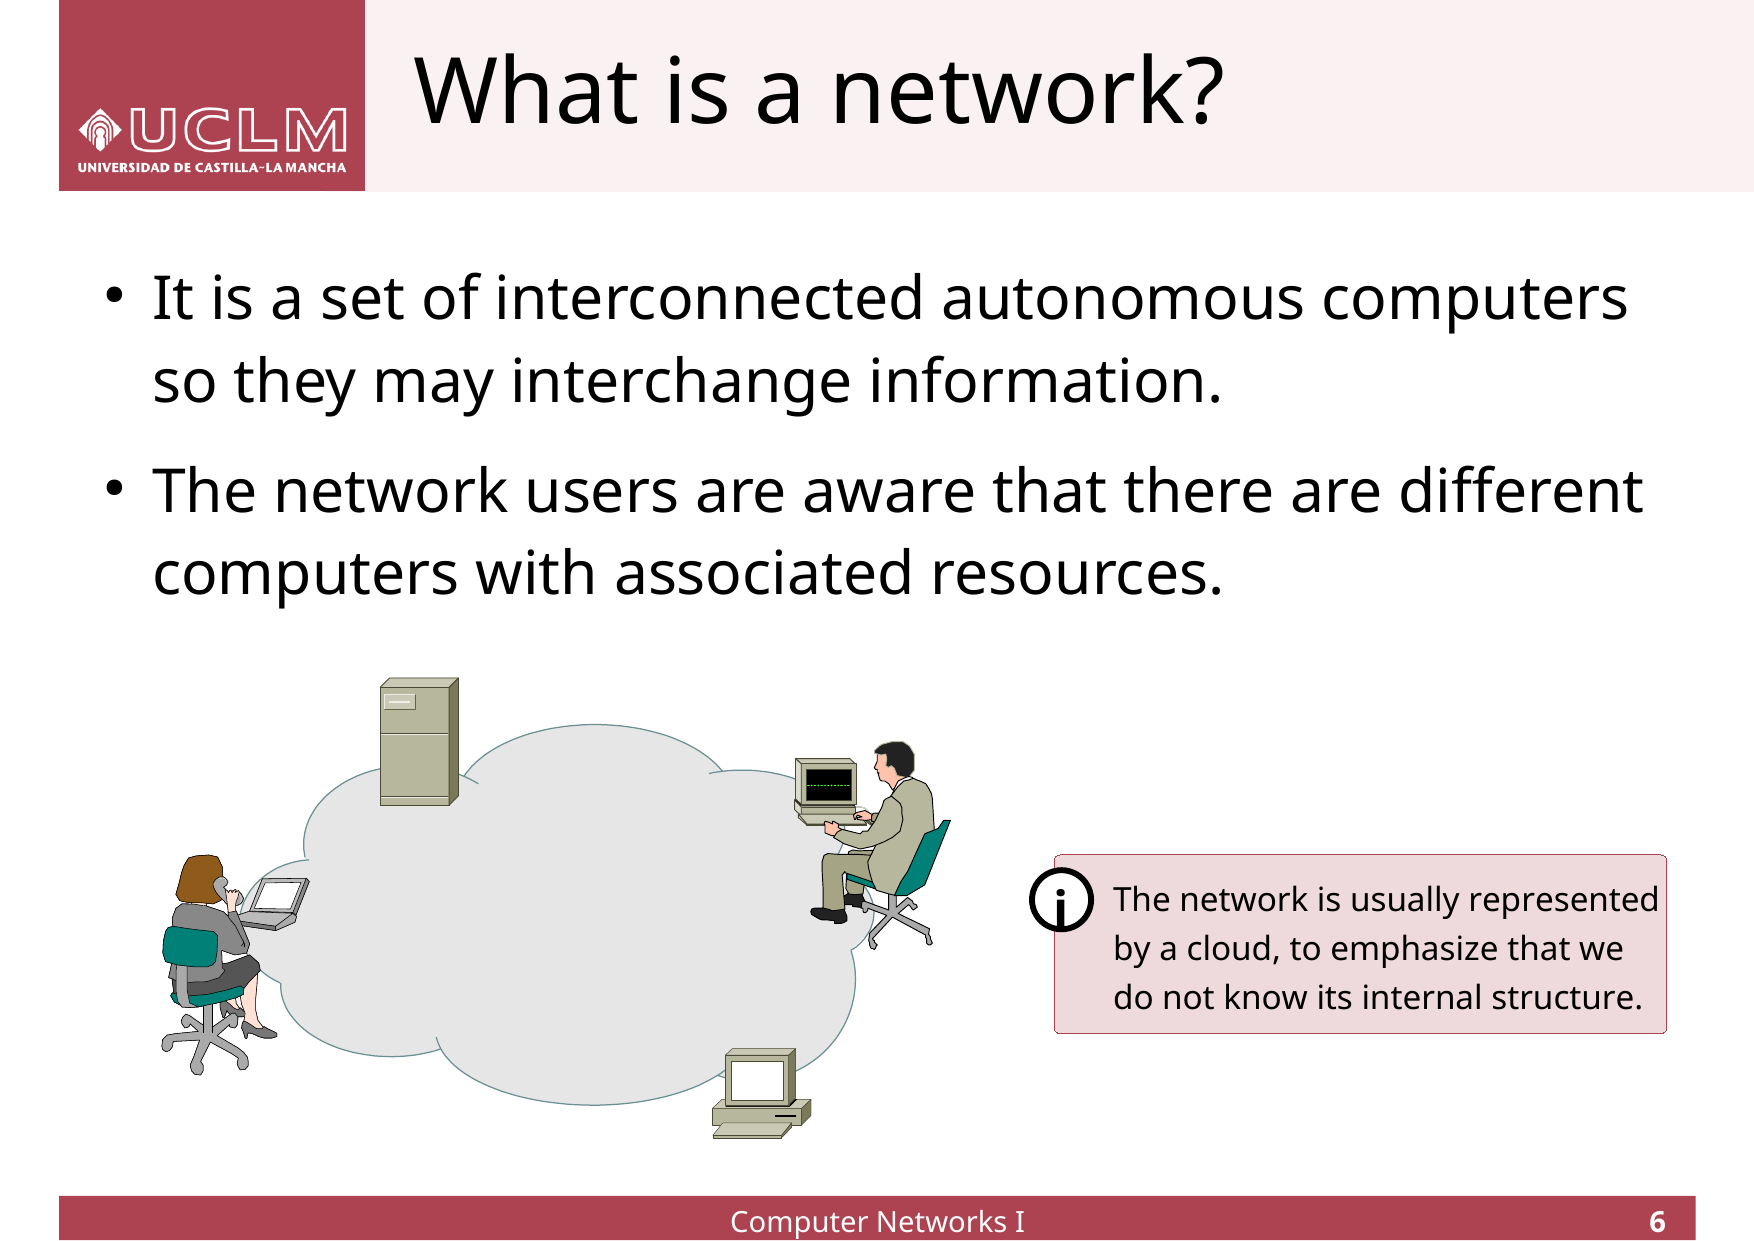

# What is a network?
It is a set of interconnected autonomous computers so they may interchange information.
The network users are aware that there are different computers with associated resources.
The network is usually represented by a cloud, to emphasize that we do not know its internal structure.
i
Computer Networks I
6